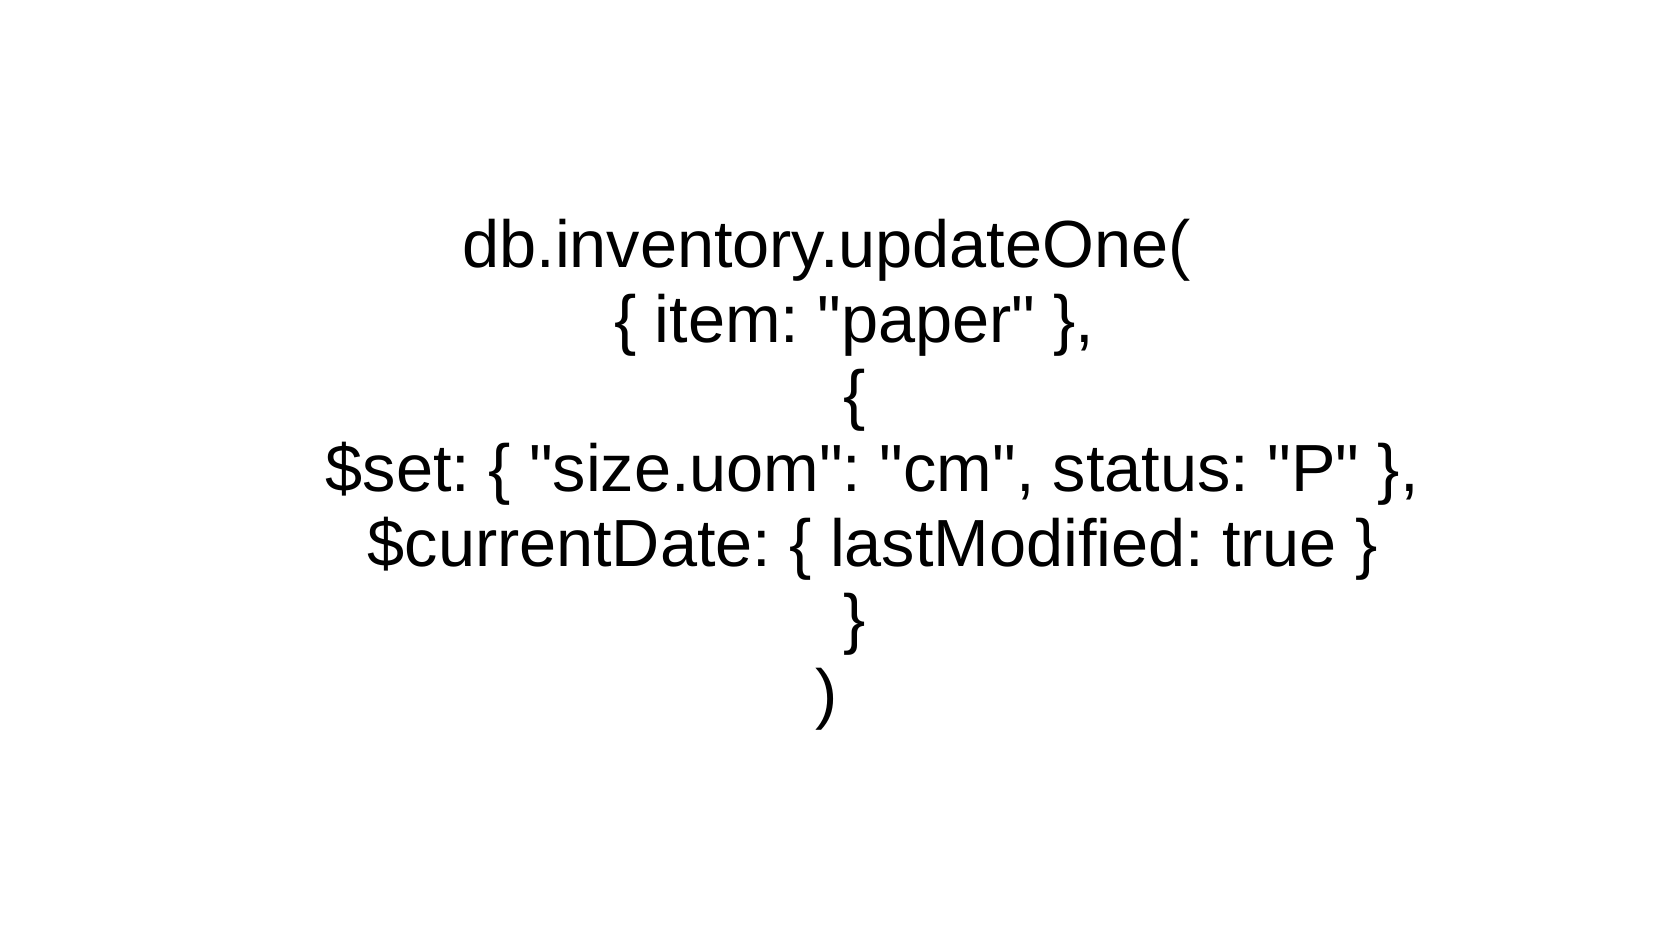

# db.inventory.updateOne(
 { item: "paper" },
 {
 $set: { "size.uom": "cm", status: "P" },
 $currentDate: { lastModified: true }
 }
)